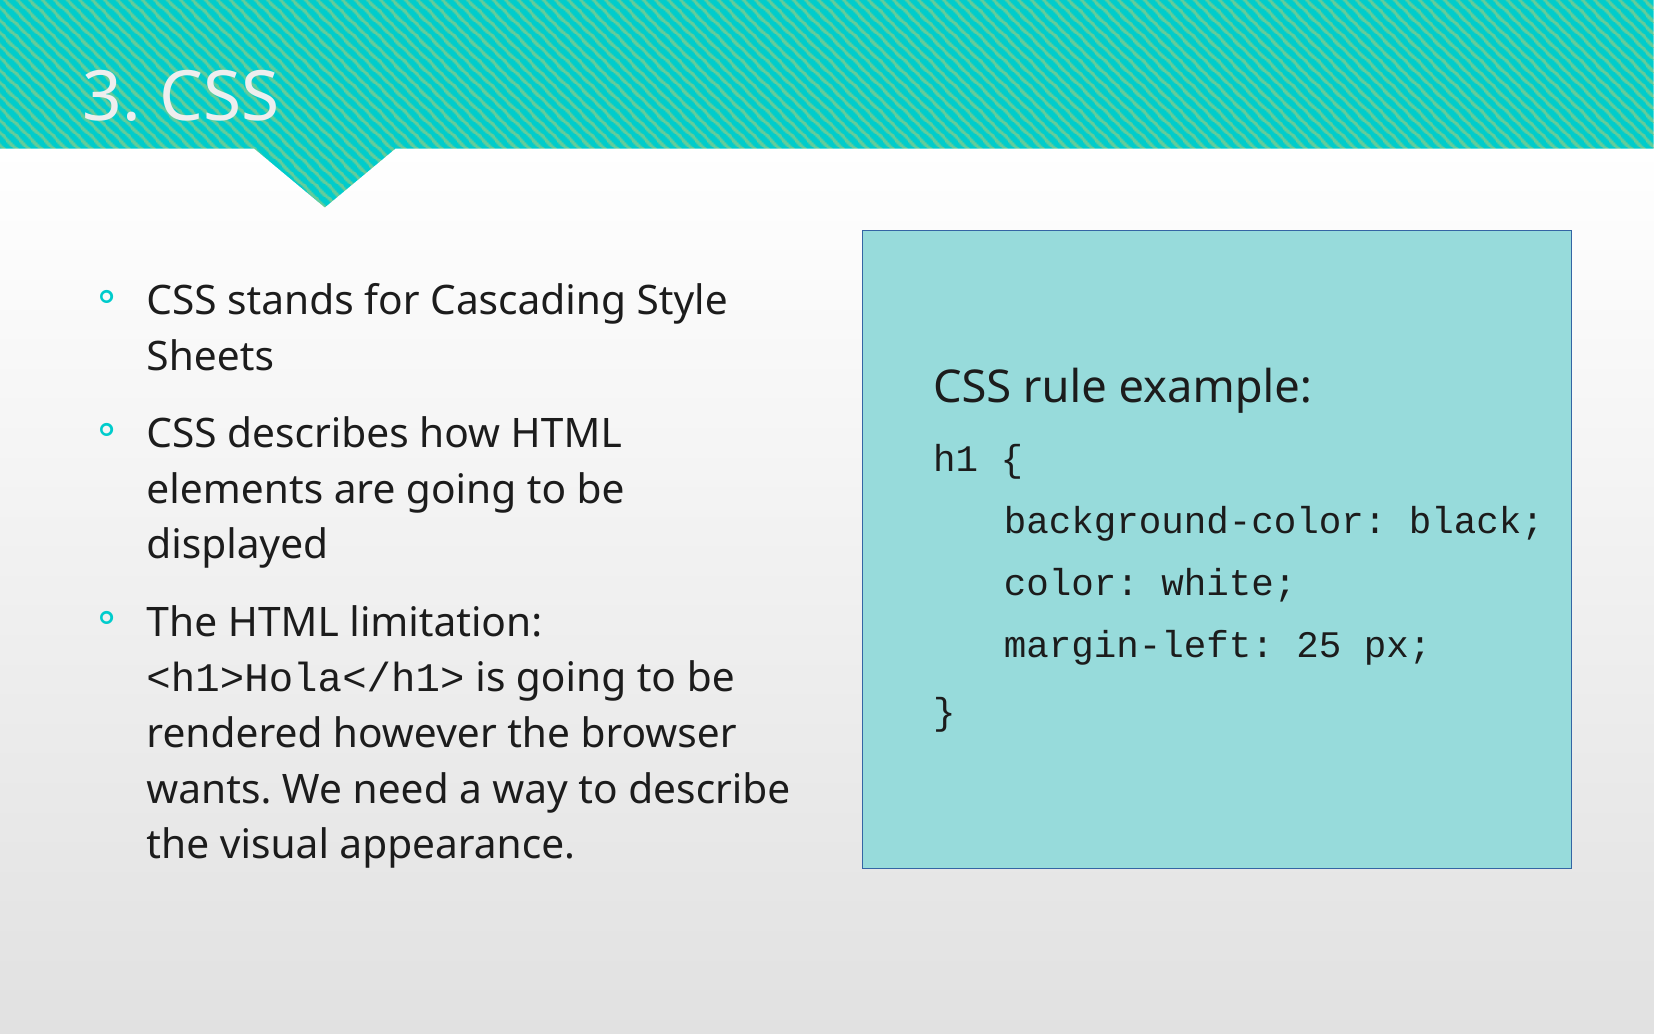

# 3. CSS
CSS stands for Cascading Style Sheets
CSS describes how HTML elements are going to be displayed
The HTML limitation:
<h1>Hola</h1> is going to be rendered however the browser wants. We need a way to describe the visual appearance.
CSS rule example:
h1 {
background-color: black;
color: white;
margin-left: 25 px;
}